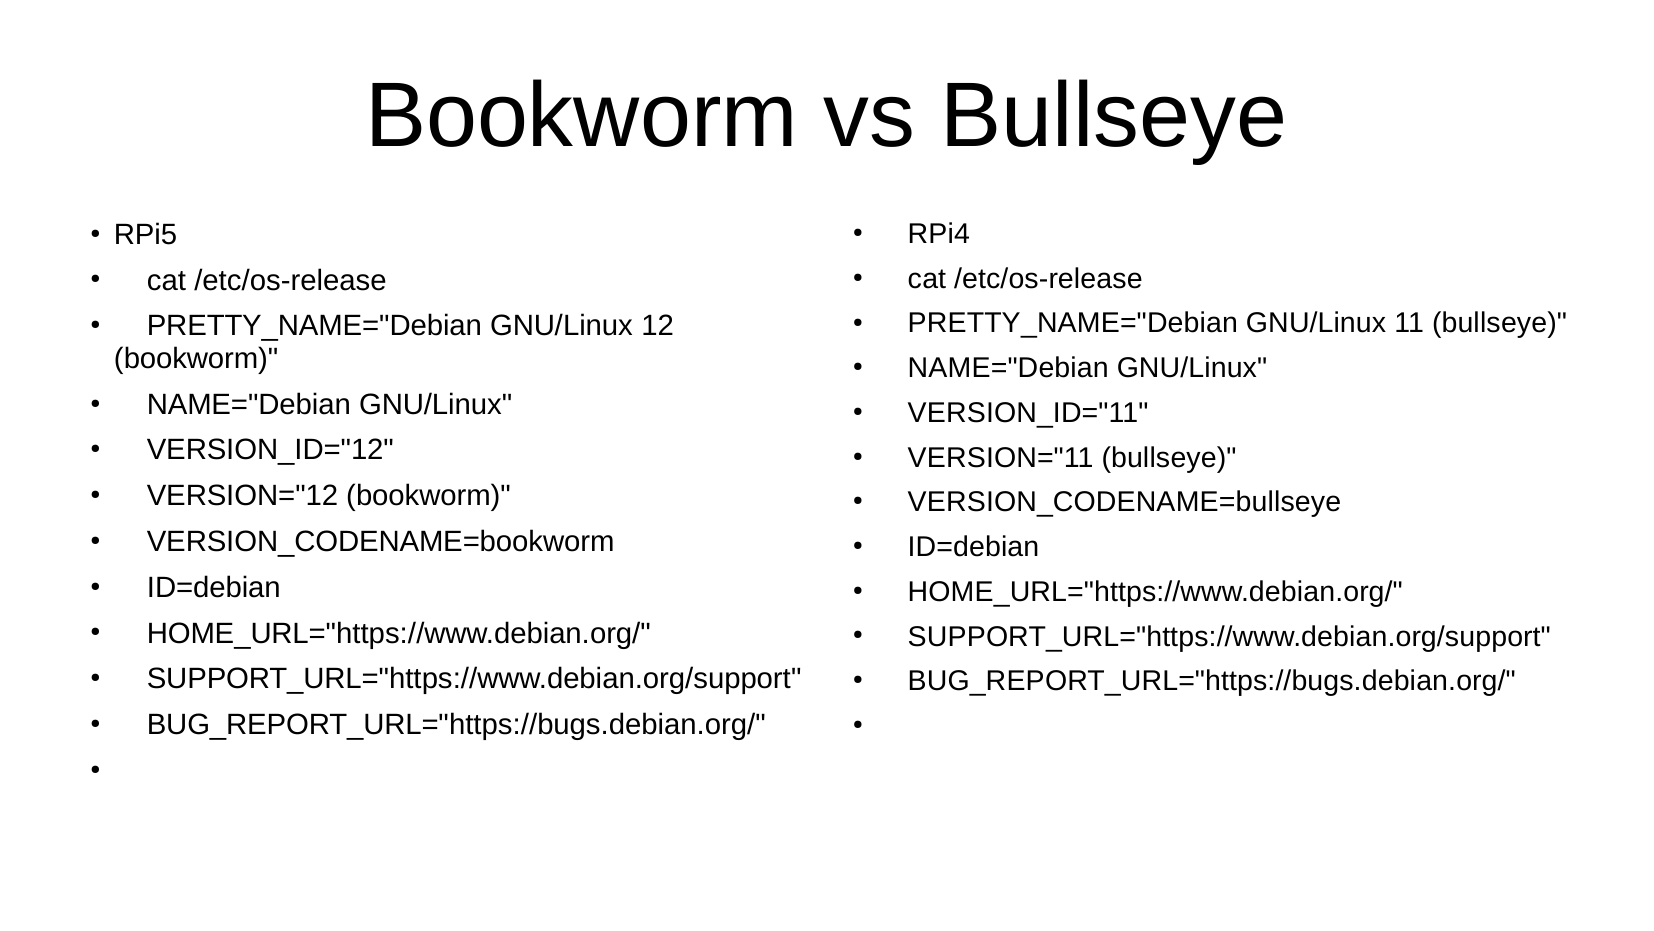

# Bookworm vs Bullseye
RPi5
 cat /etc/os-release
 PRETTY_NAME="Debian GNU/Linux 12 (bookworm)"
 NAME="Debian GNU/Linux"
 VERSION_ID="12"
 VERSION="12 (bookworm)"
 VERSION_CODENAME=bookworm
 ID=debian
 HOME_URL="https://www.debian.org/"
 SUPPORT_URL="https://www.debian.org/support"
 BUG_REPORT_URL="https://bugs.debian.org/"
 RPi4
 cat /etc/os-release
 PRETTY_NAME="Debian GNU/Linux 11 (bullseye)"
 NAME="Debian GNU/Linux"
 VERSION_ID="11"
 VERSION="11 (bullseye)"
 VERSION_CODENAME=bullseye
 ID=debian
 HOME_URL="https://www.debian.org/"
 SUPPORT_URL="https://www.debian.org/support"
 BUG_REPORT_URL="https://bugs.debian.org/"